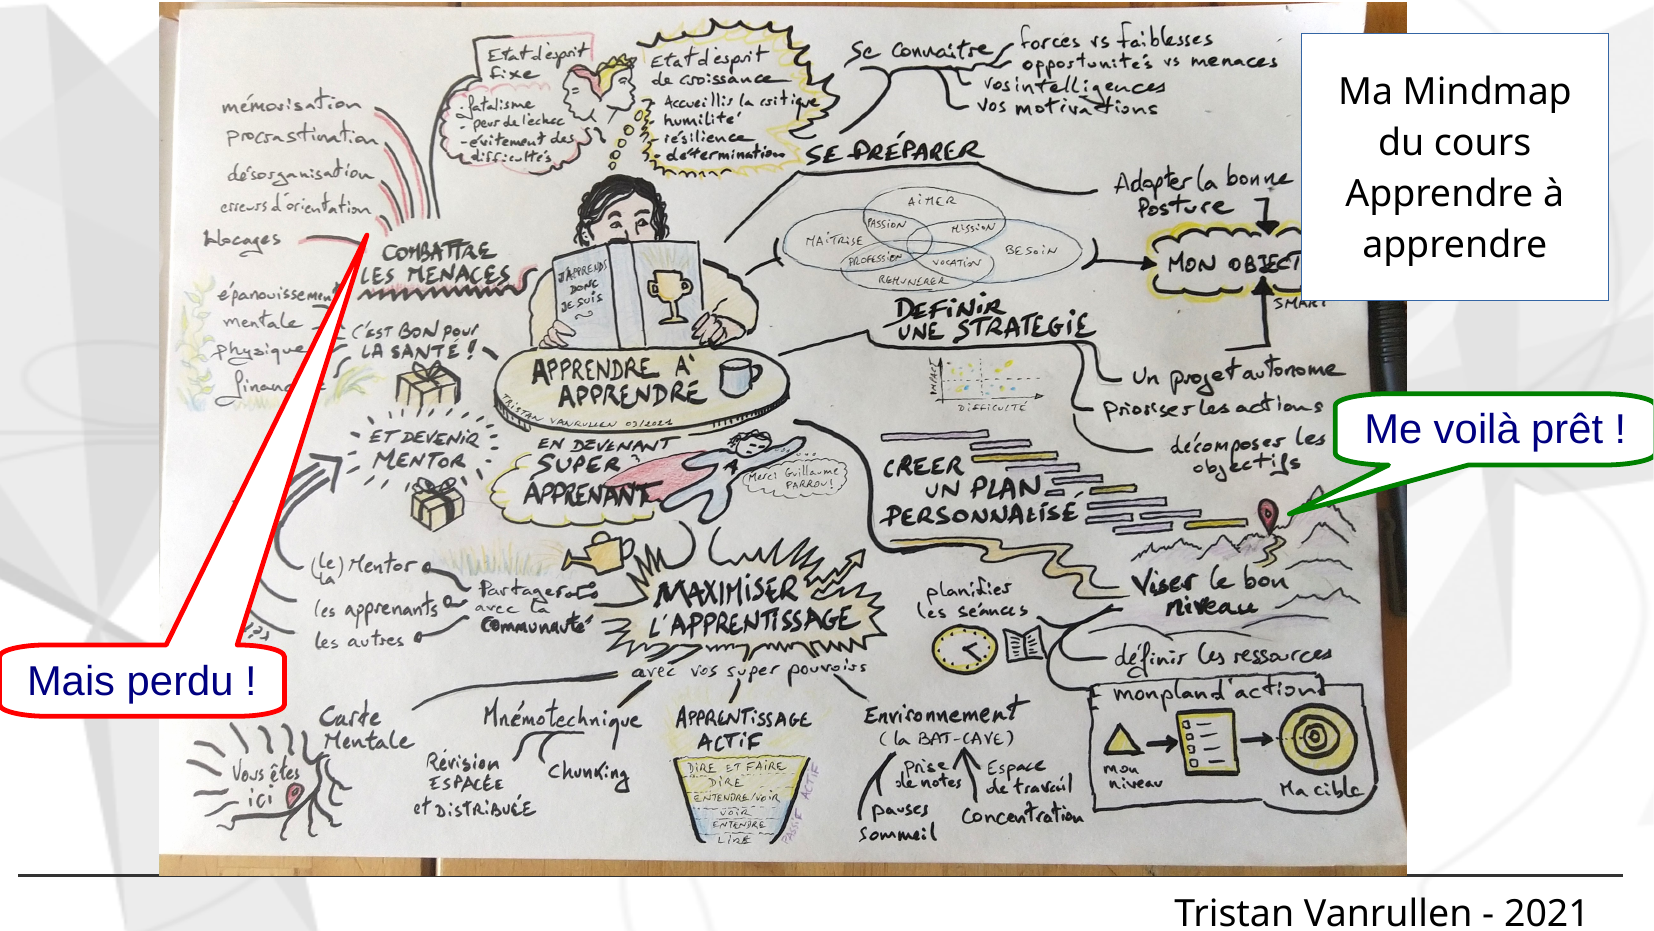

Ma Mindmap du cours Apprendre à apprendre
Me voilà prêt !
Mais perdu !
Tristan Vanrullen - 2021